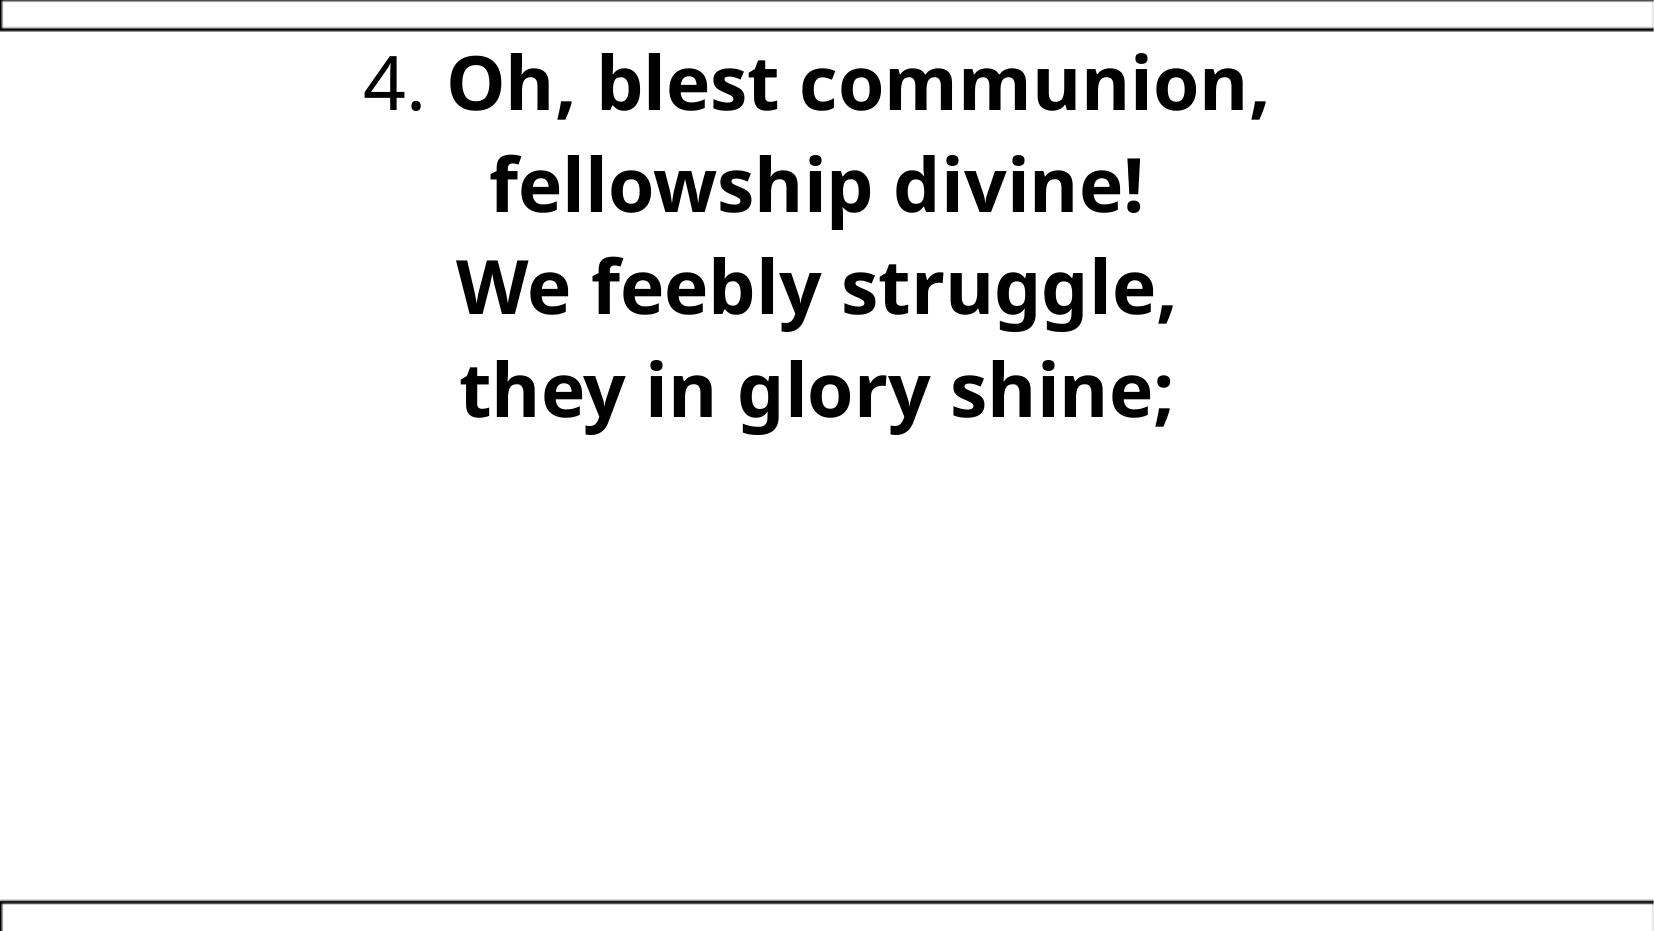

# 4. Oh, blest communion, fellowship divine! We feebly struggle, they in glory shine;